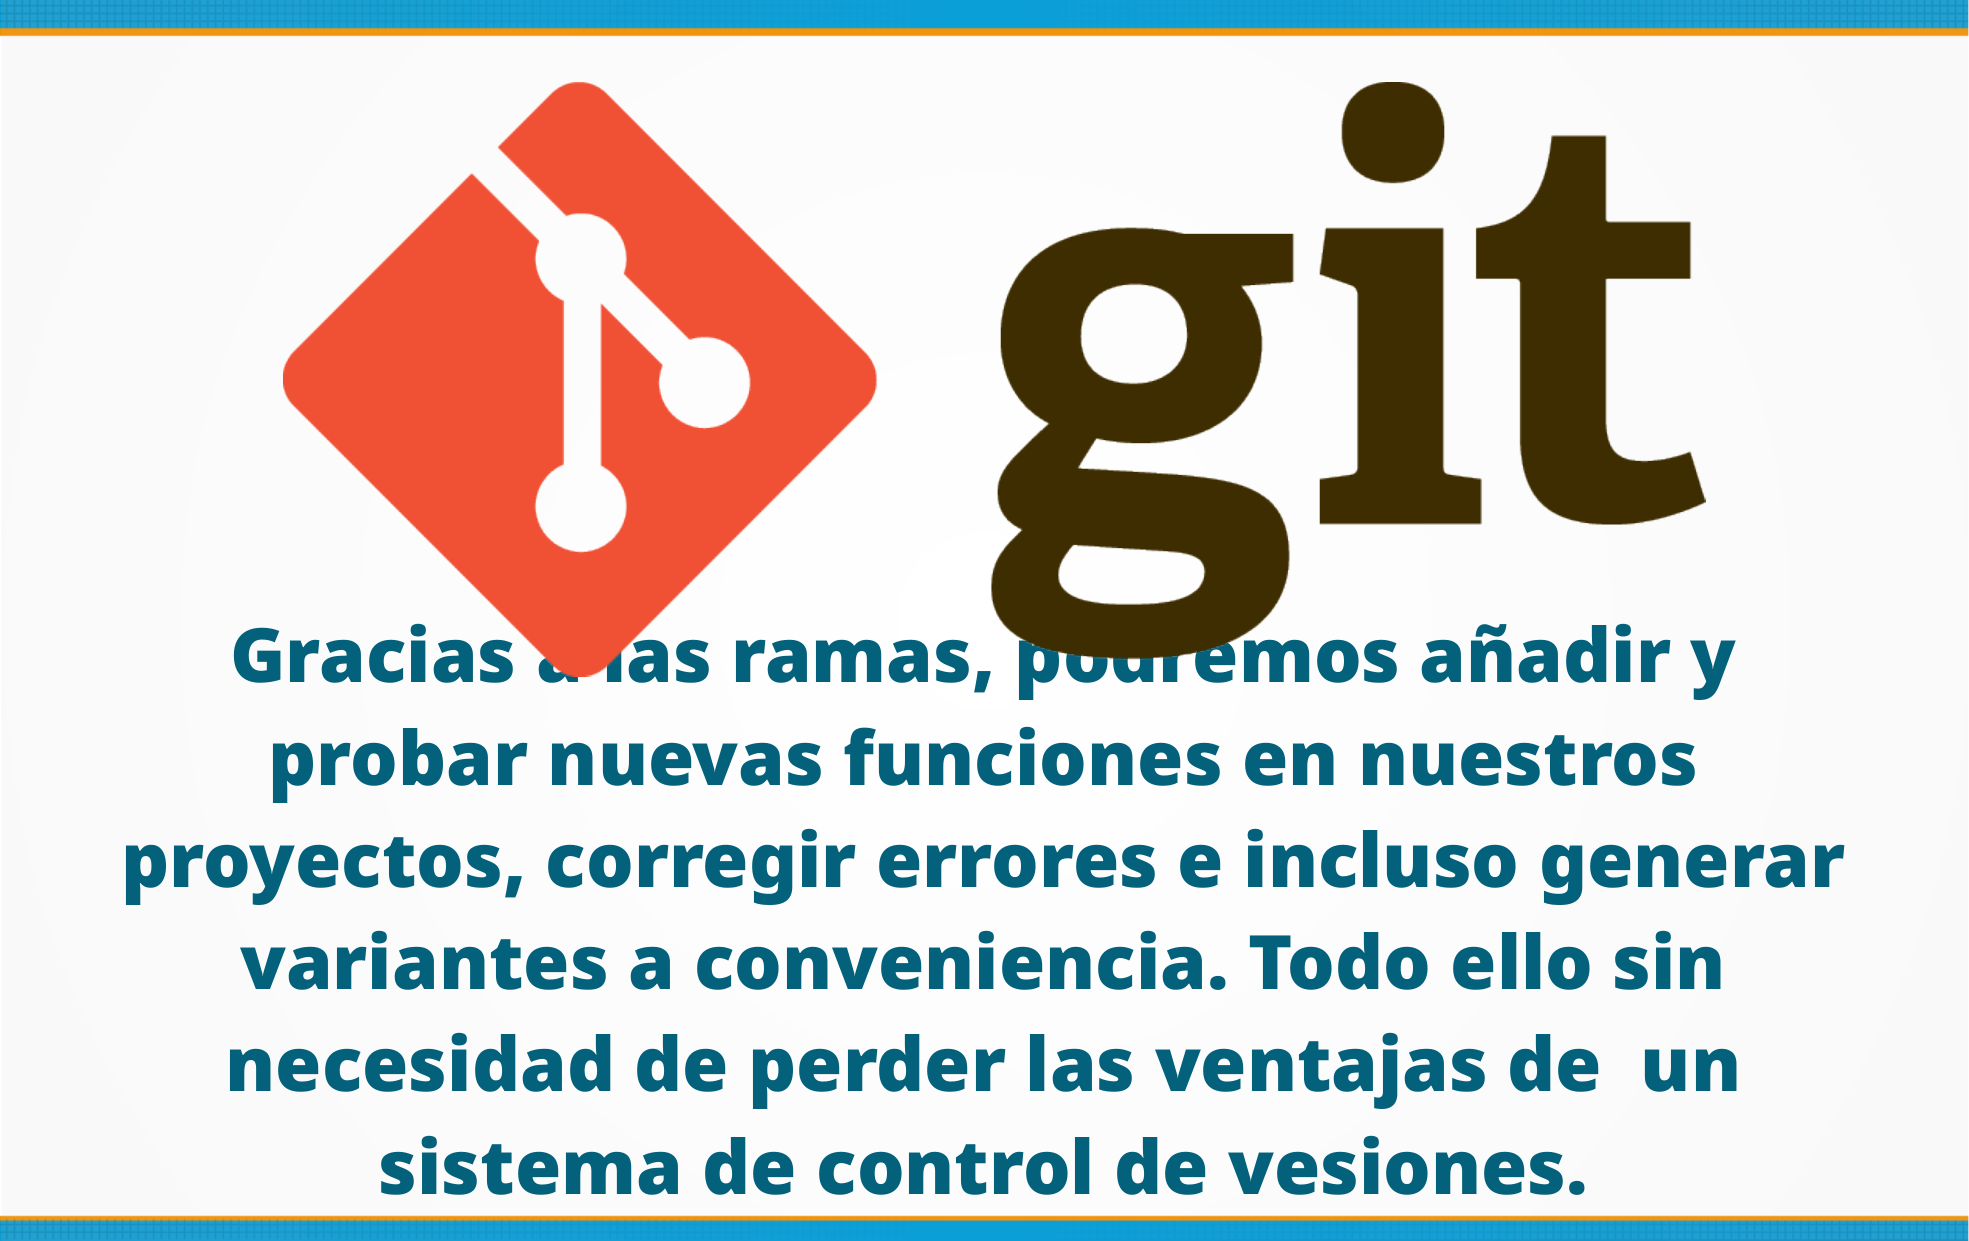

# Gracias a las ramas, podremos añadir y probar nuevas funciones en nuestros proyectos, corregir errores e incluso generar variantes a conveniencia. Todo ello sin necesidad de perder las ventajas de un sistema de control de vesiones.